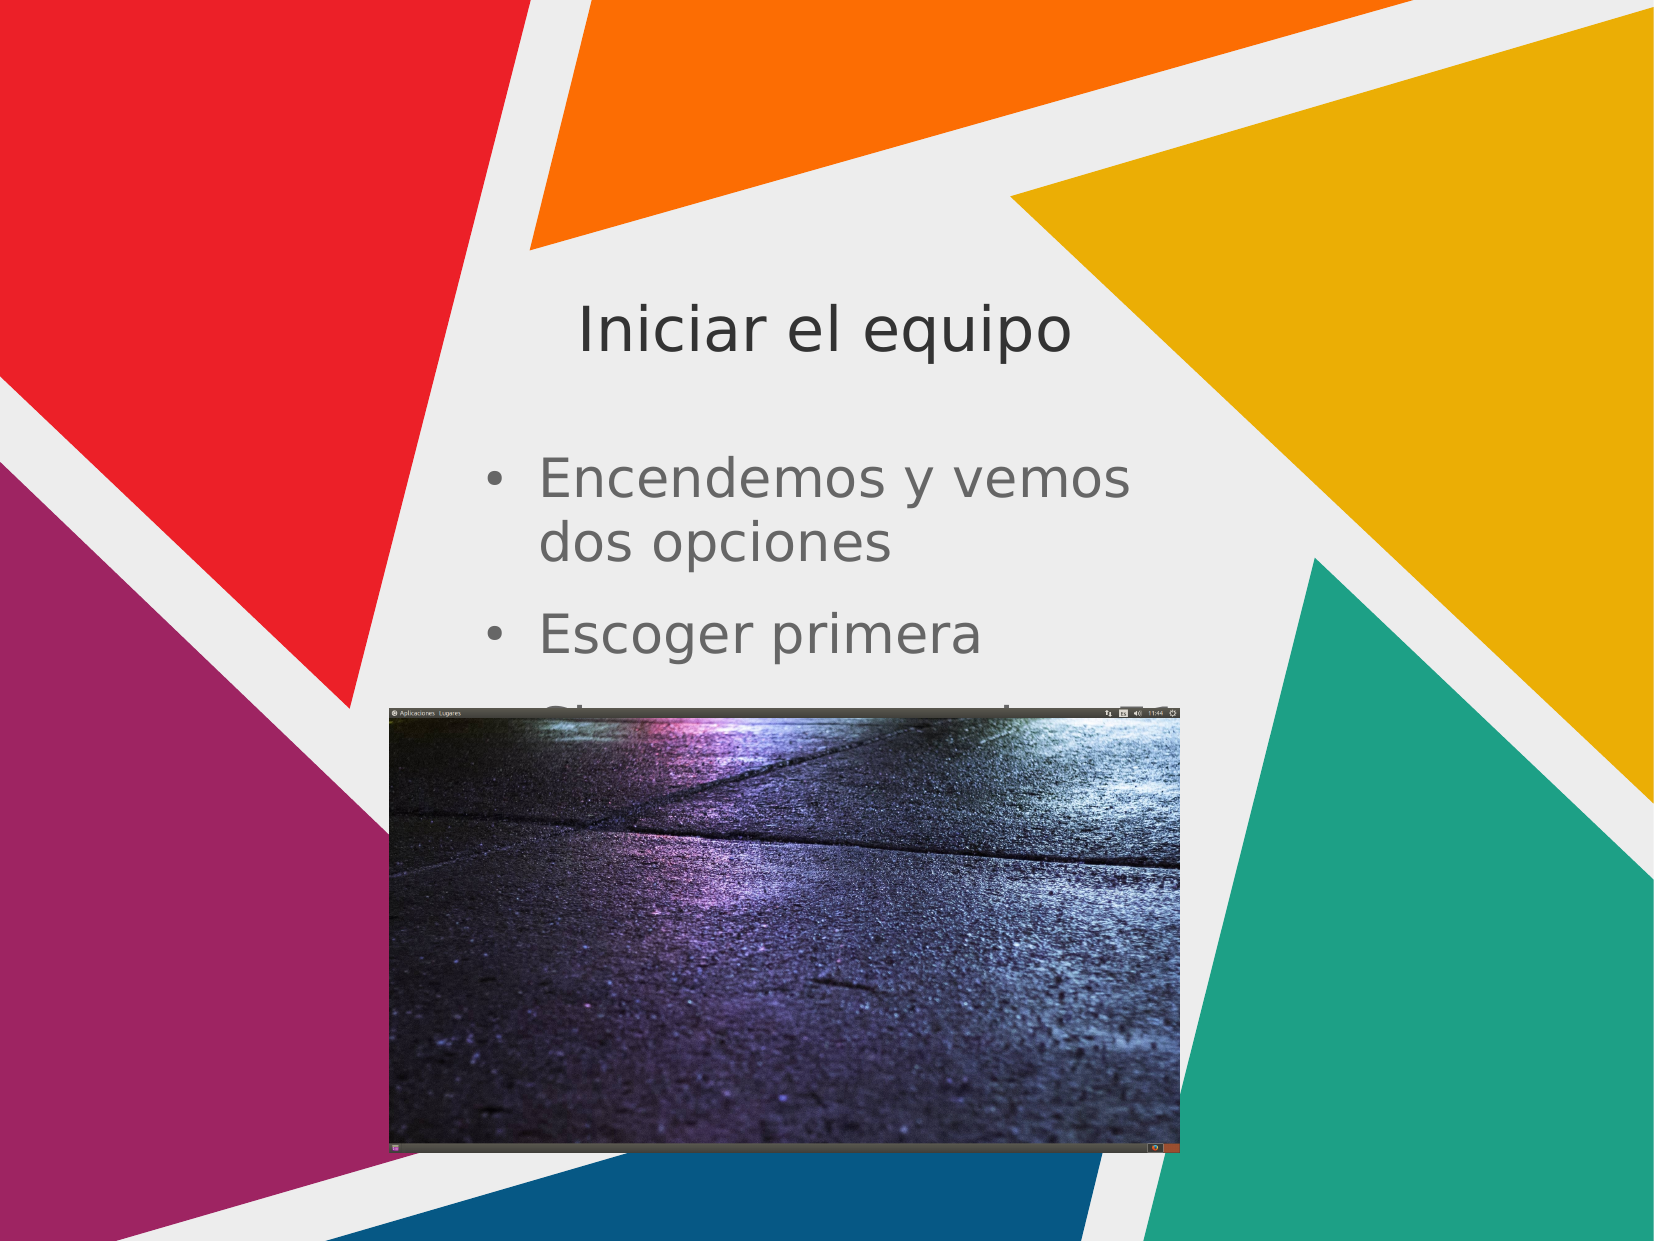

# Iniciar el equipo
Encendemos y vemos dos opciones
Escoger primera
Si no arranca, pulsar F1 y seguir instrucciones